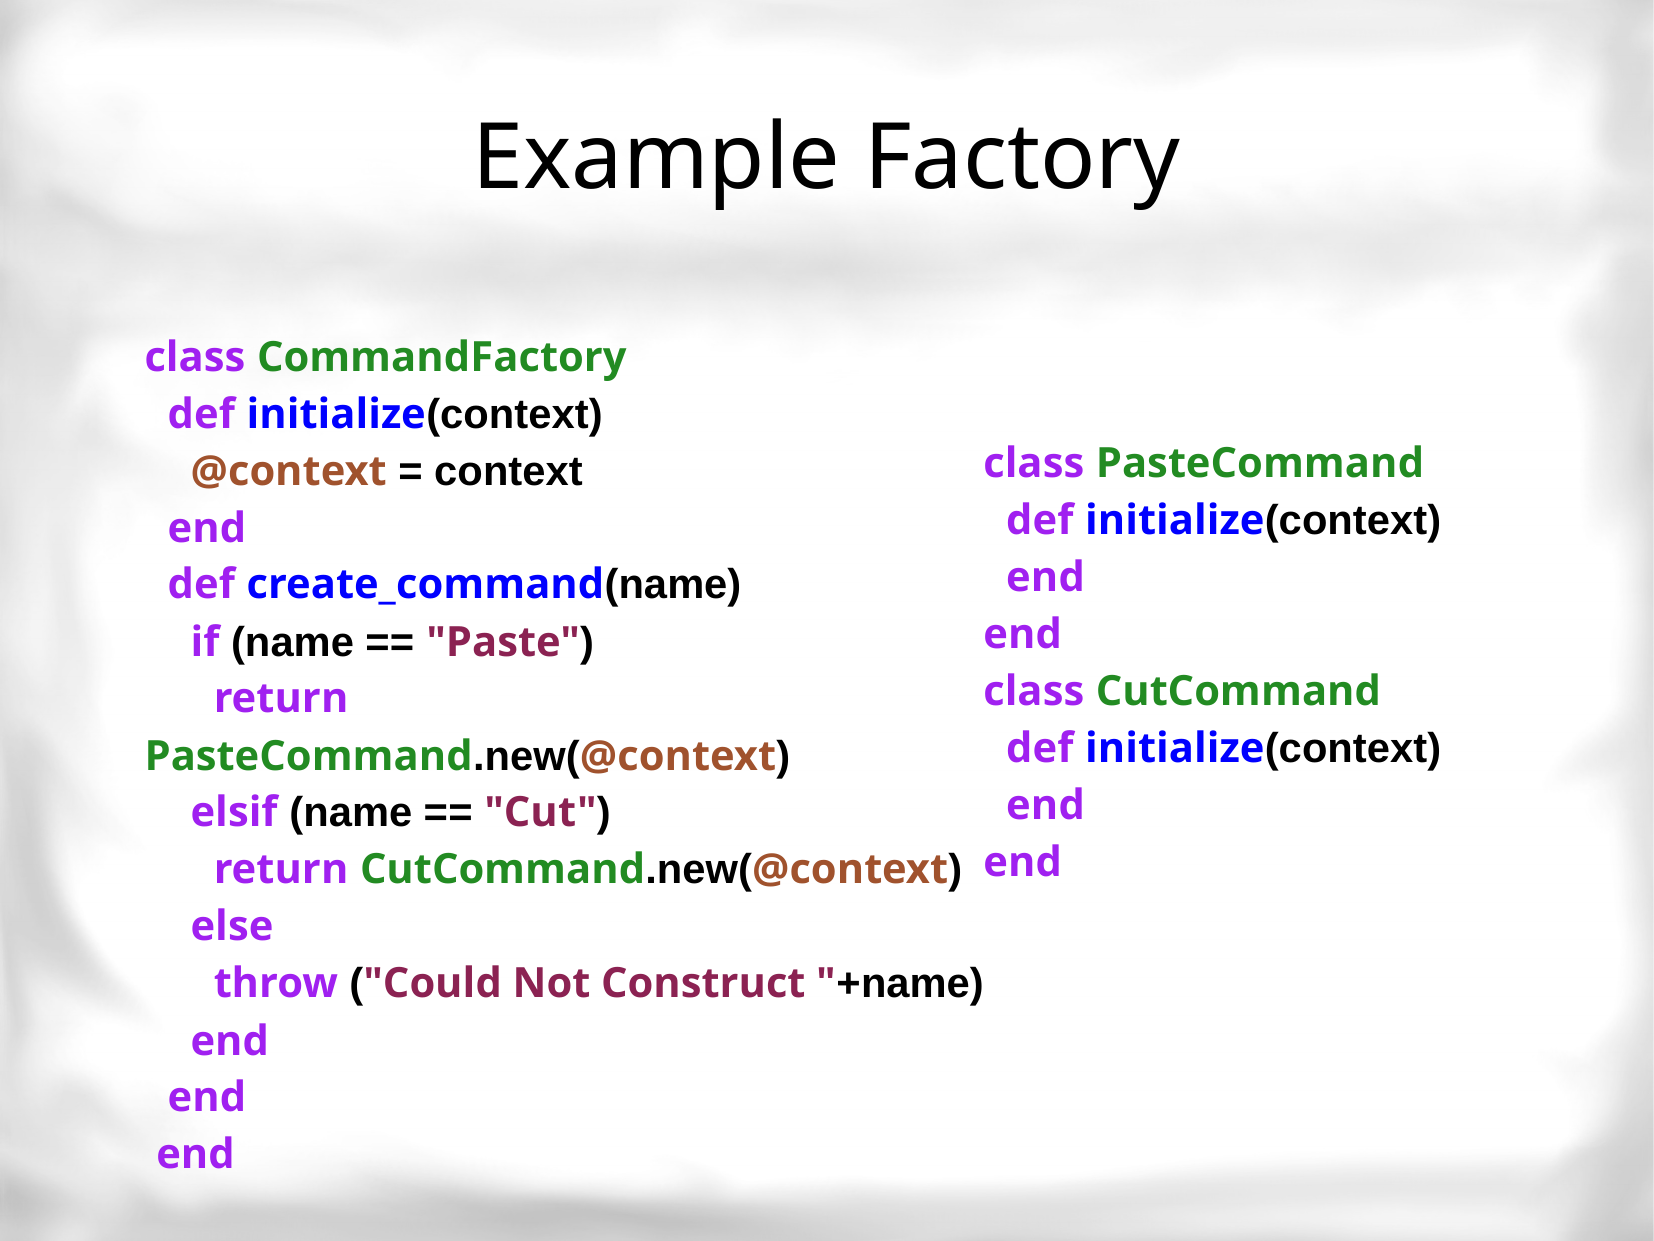

# Example Factory
class CommandFactory
 def initialize(context)
 @context = context
 end
 def create_command(name)
 if (name == "Paste")
 return PasteCommand.new(@context)
 elsif (name == "Cut")
 return CutCommand.new(@context)
 else
 throw ("Could Not Construct "+name)
 end
 end
 end
class PasteCommand
 def initialize(context)
 end
end
class CutCommand
 def initialize(context)
 end
end